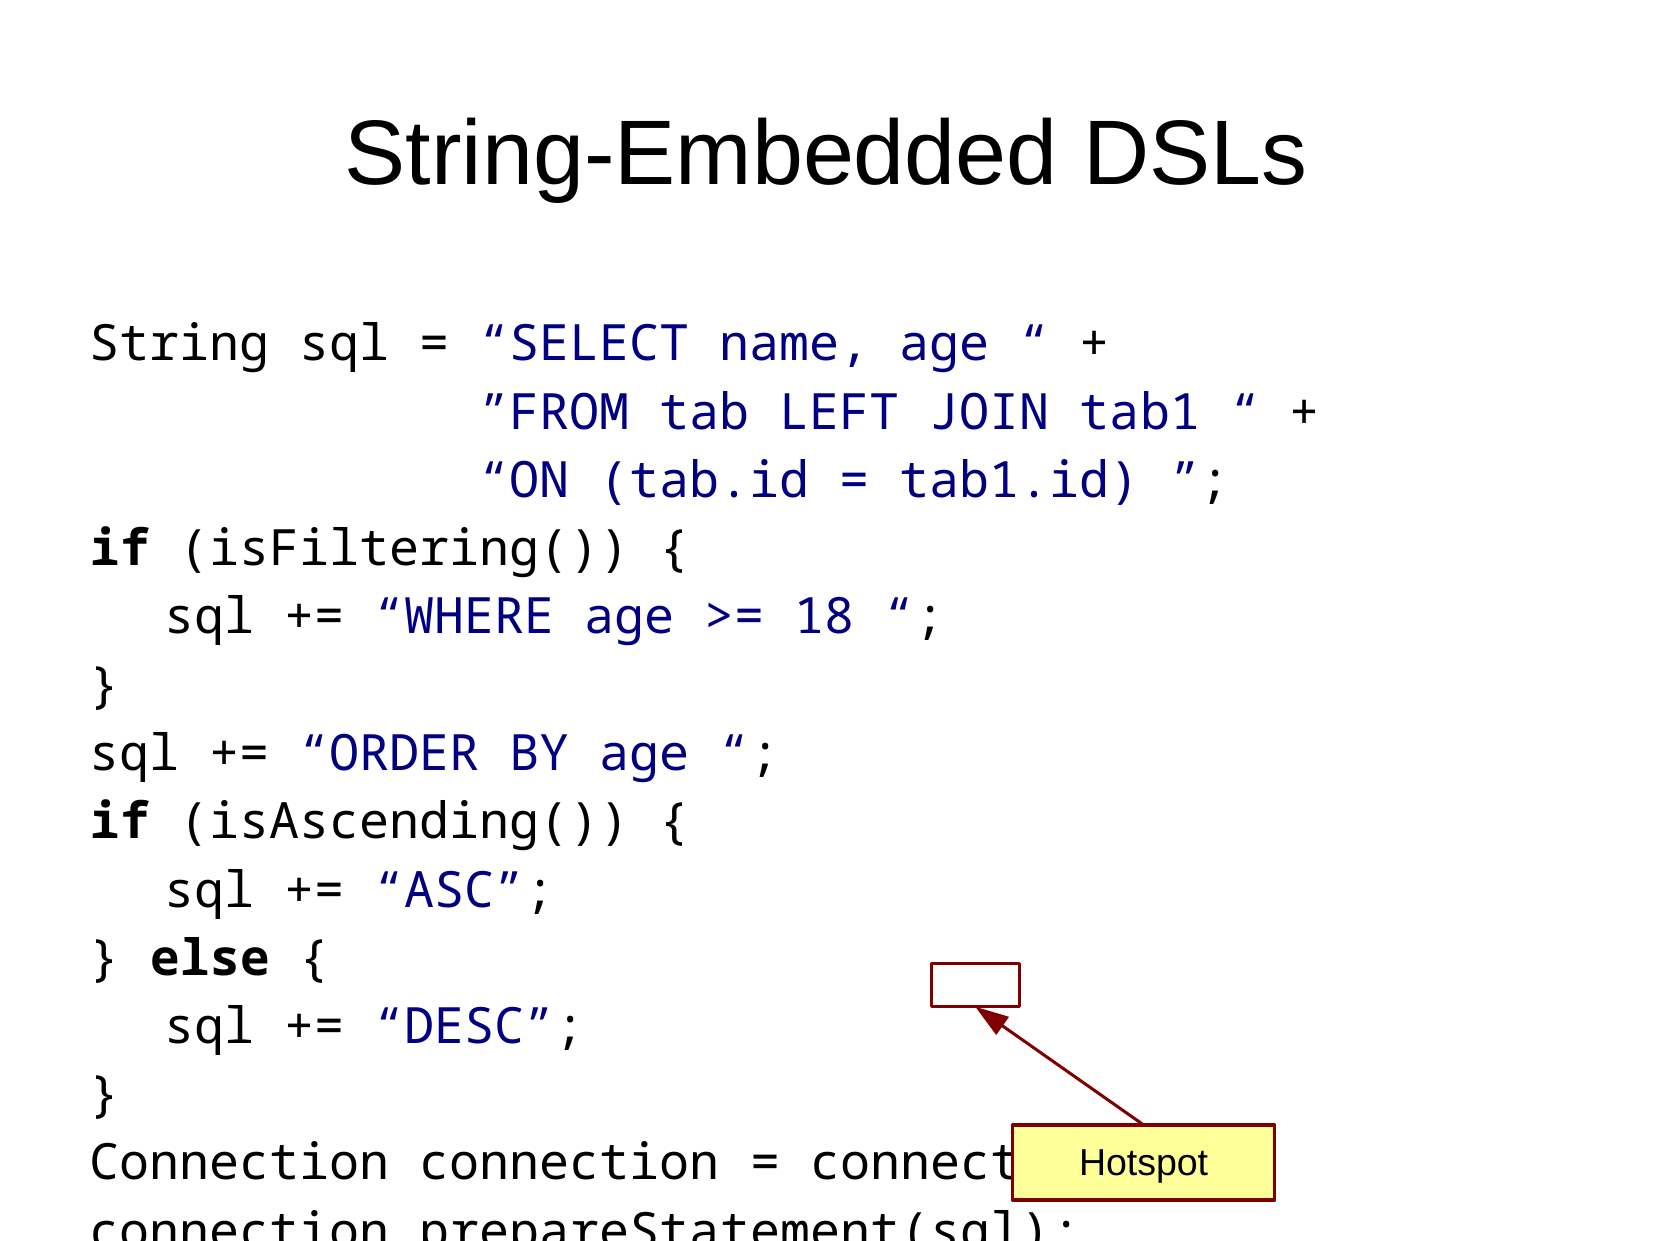

# String-Embedded DSLs
String sql = “SELECT name, age “ +
 ”FROM tab LEFT JOIN tab1 “ +
 “ON (tab.id = tab1.id) ”;
if (isFiltering()) {
	sql += “WHERE age >= 18 “;
}
sql += “ORDER BY age “;
if (isAscending()) {
	sql += “ASC”;
} else {
	sql += “DESC”;
}
Connection connection = connect();
connection.prepareStatement(sql);
Hotspot